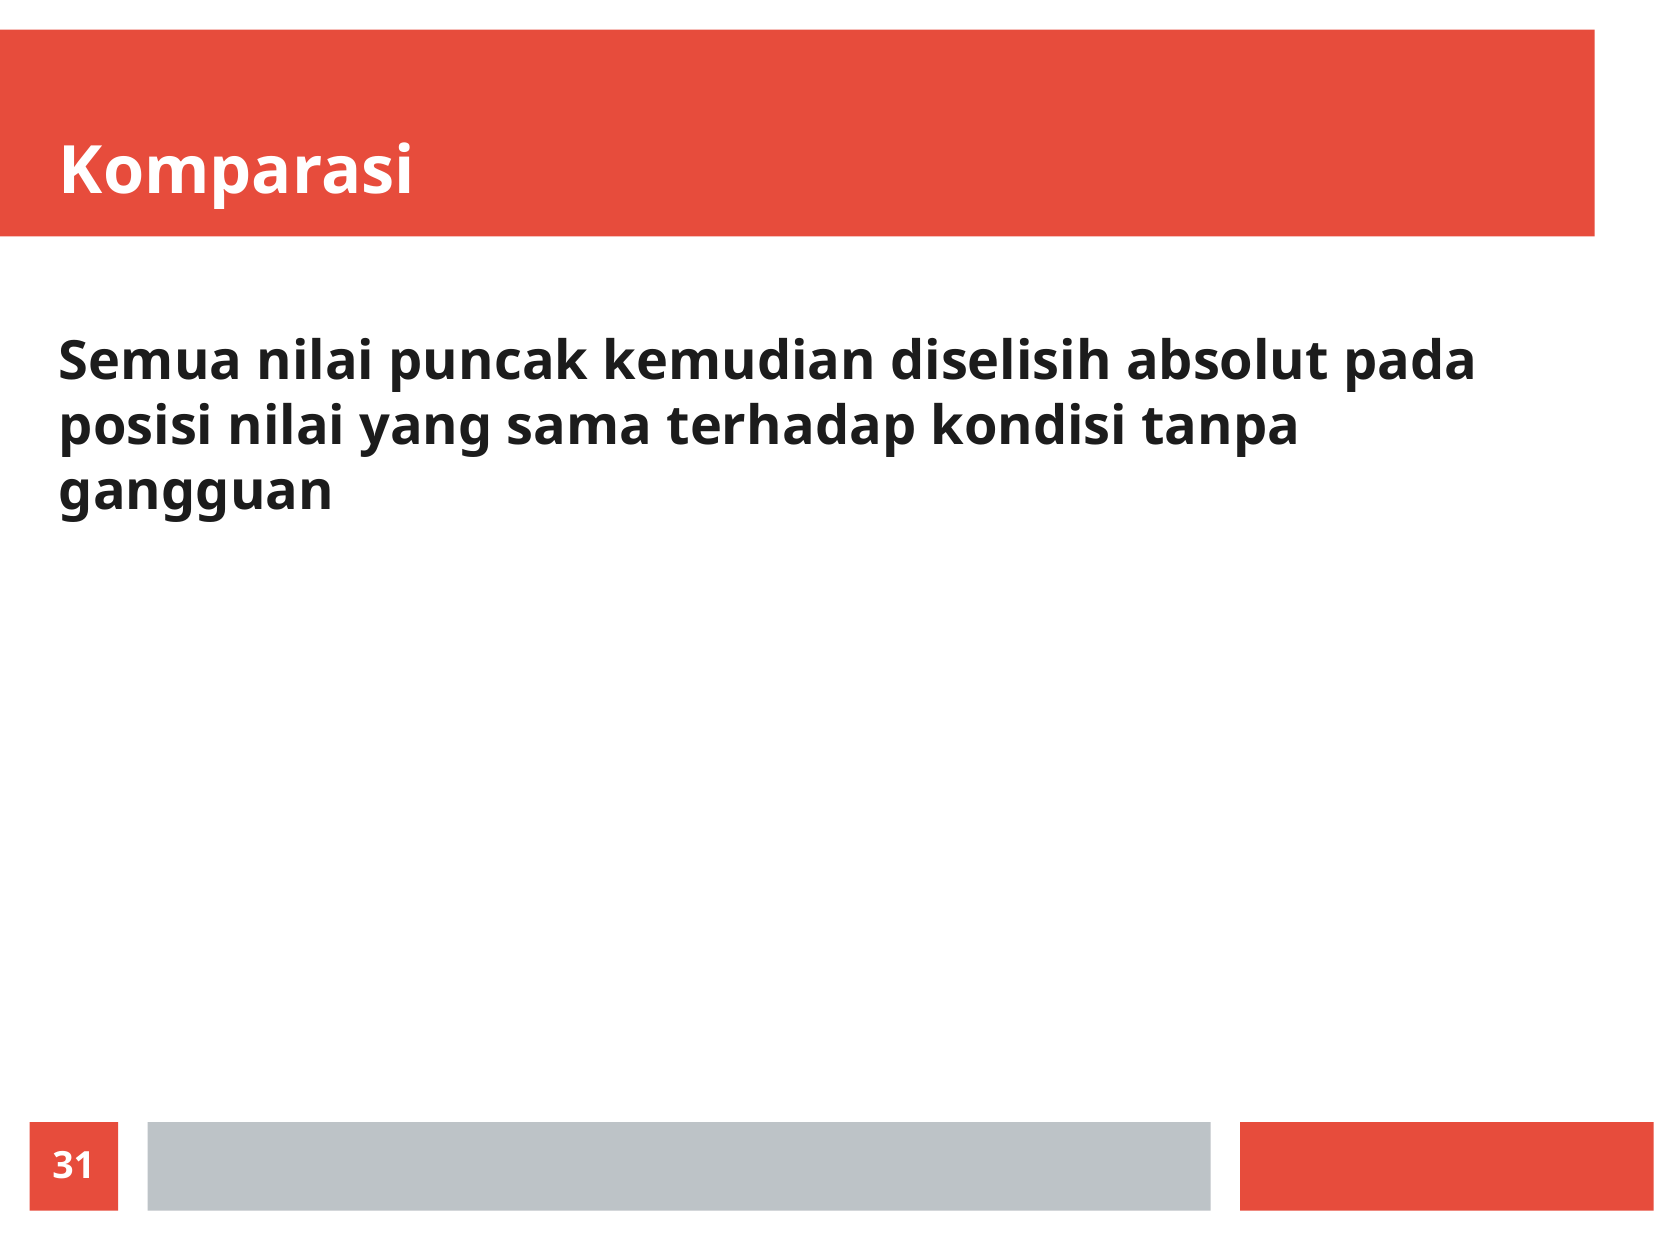

# Komparasi
Semua nilai puncak kemudian diselisih absolut pada posisi nilai yang sama terhadap kondisi tanpa gangguan